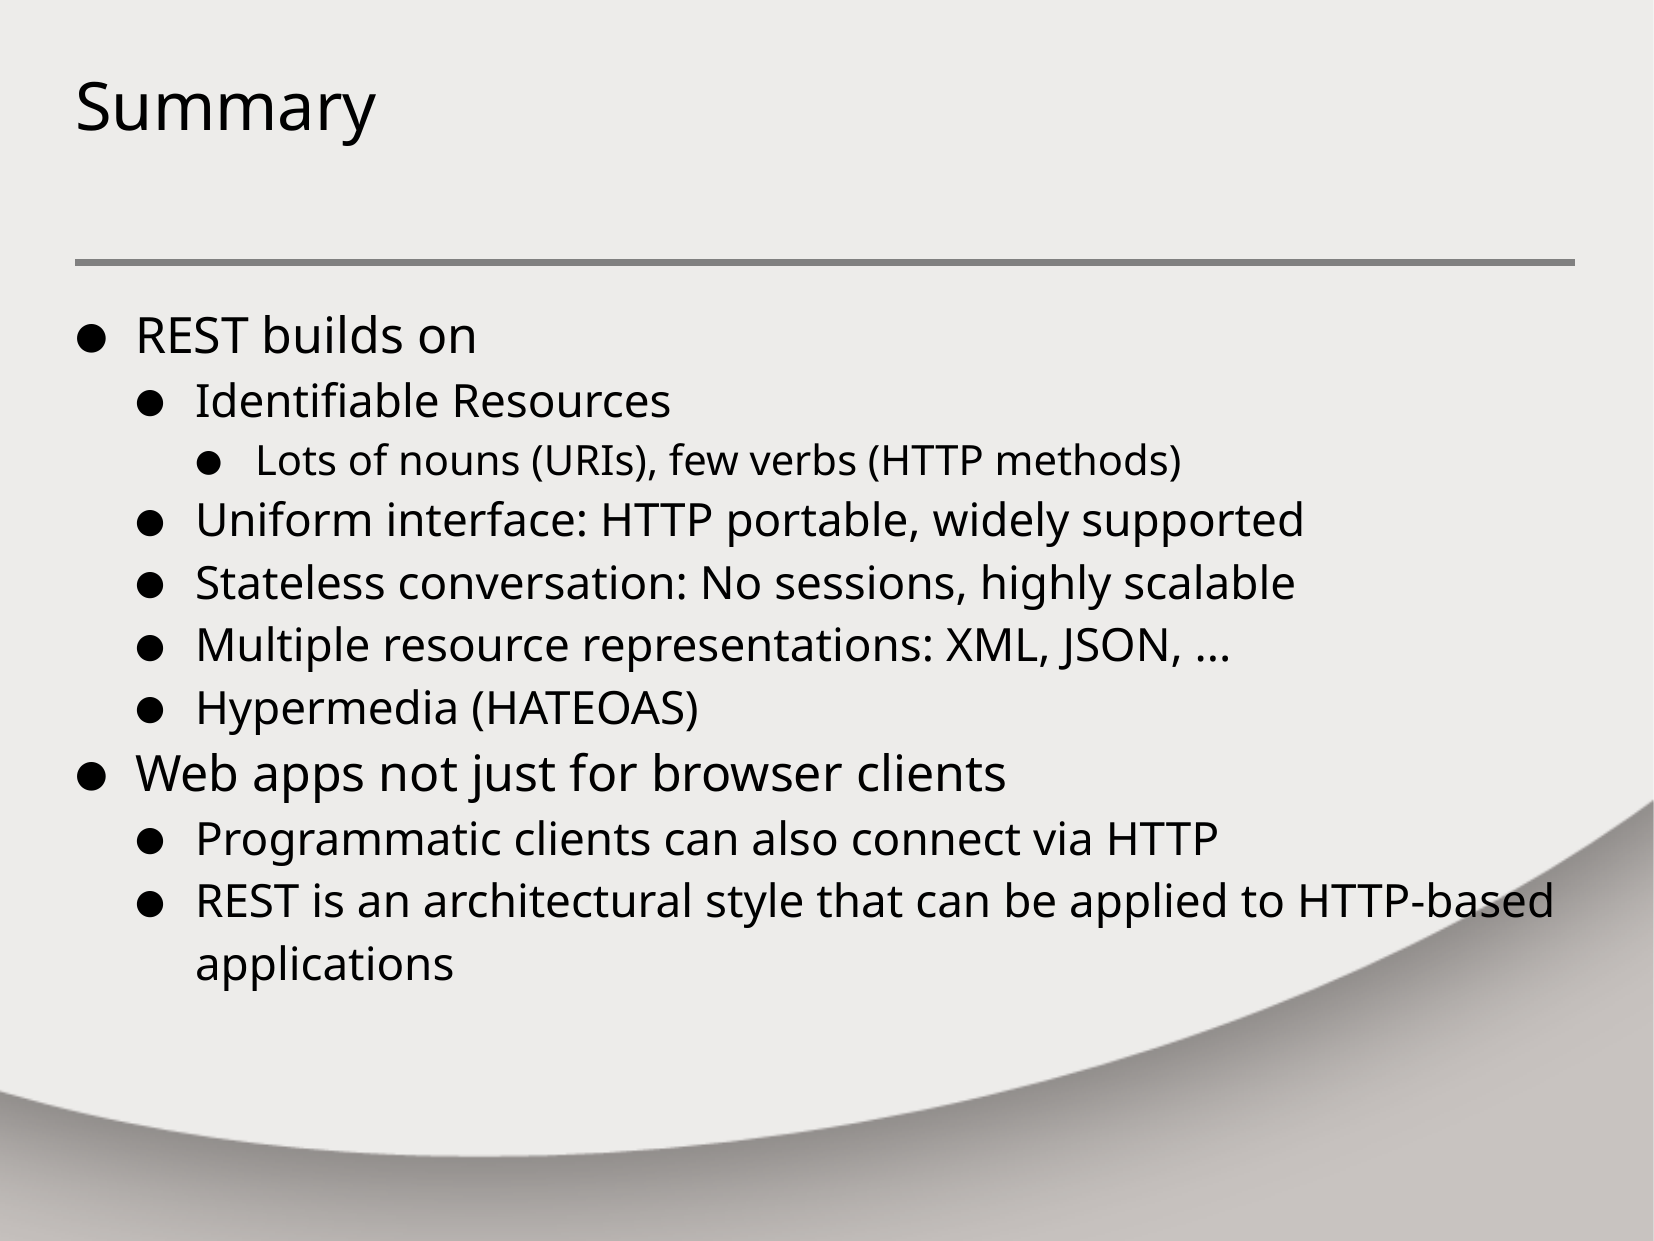

# Summary
REST builds on
Identifiable Resources
Lots of nouns (URIs), few verbs (HTTP methods)
Uniform interface: HTTP portable, widely supported
Stateless conversation: No sessions, highly scalable
Multiple resource representations: XML, JSON, ...
Hypermedia (HATEOAS)
Web apps not just for browser clients
Programmatic clients can also connect via HTTP
REST is an architectural style that can be applied to HTTP-based applications